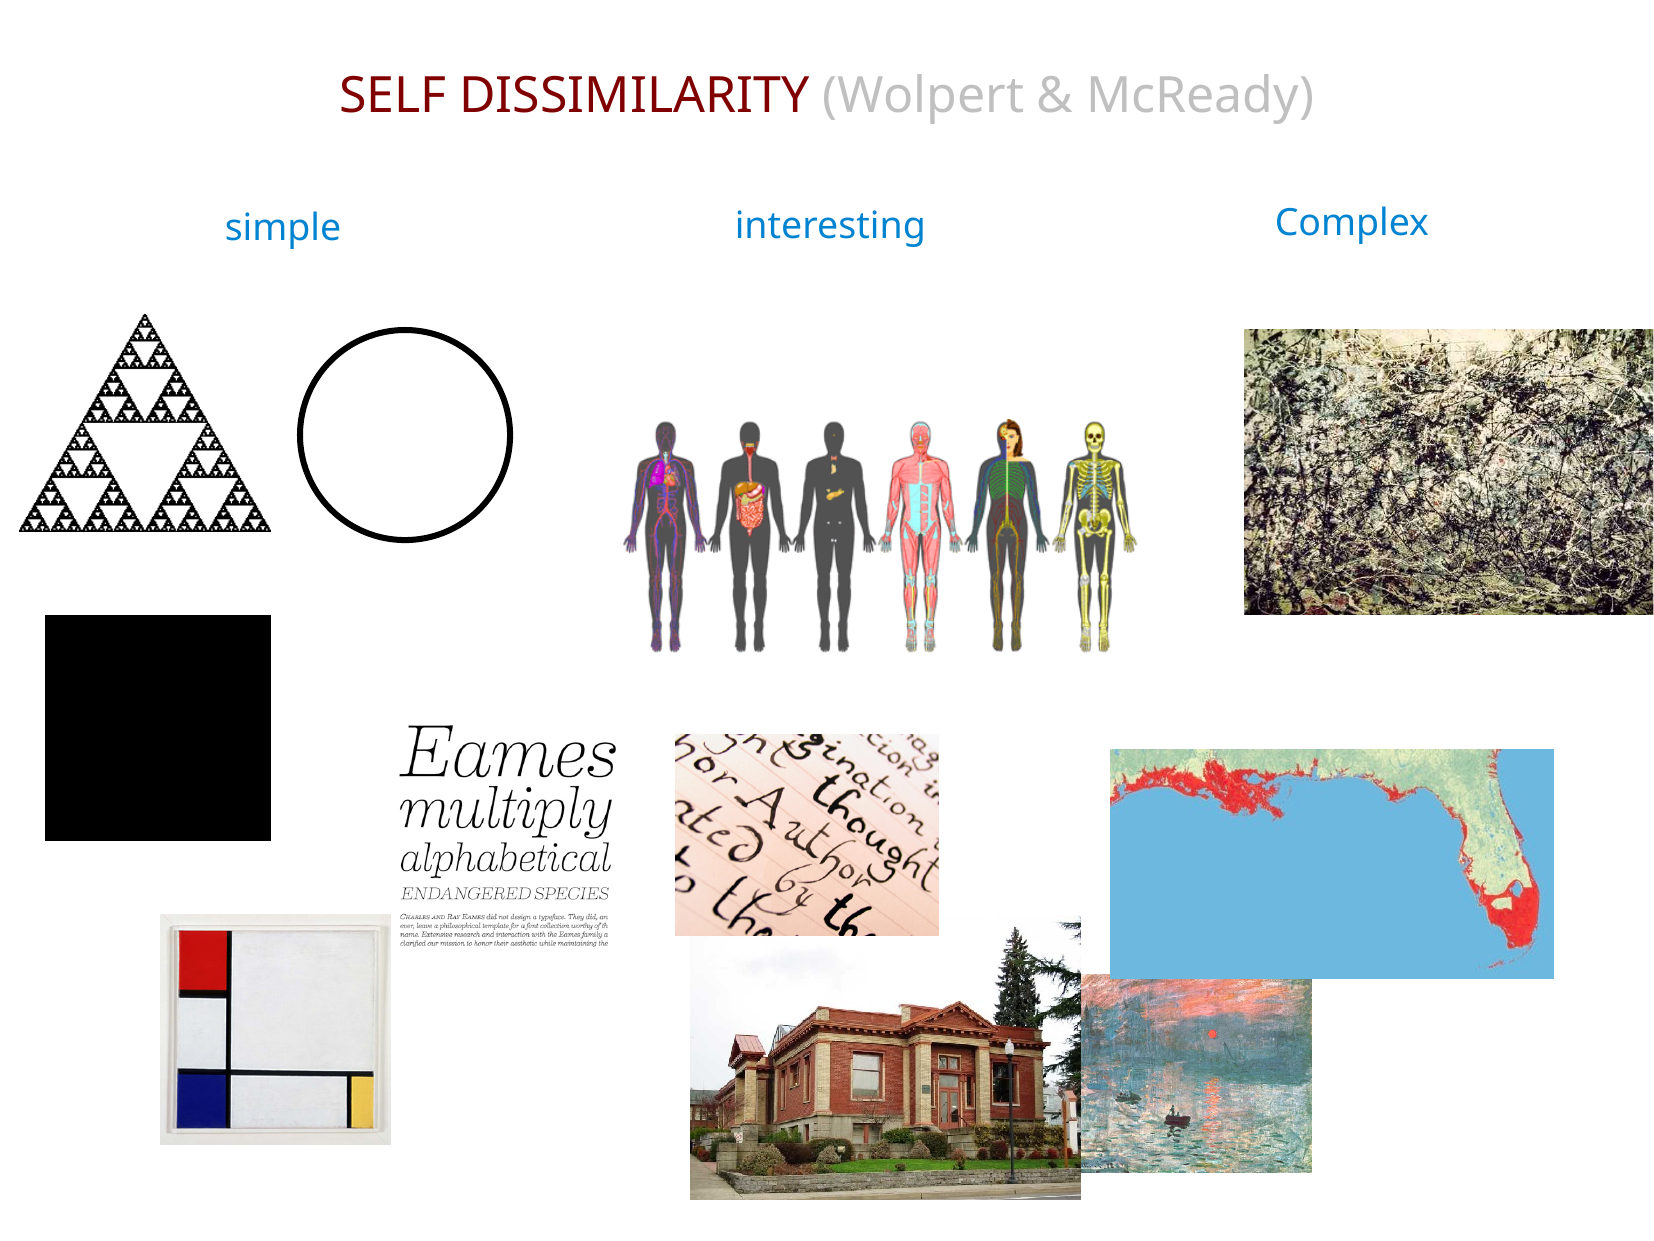

# SELF DISSIMILARITY (Wolpert & McReady)
Complex
interesting
simple